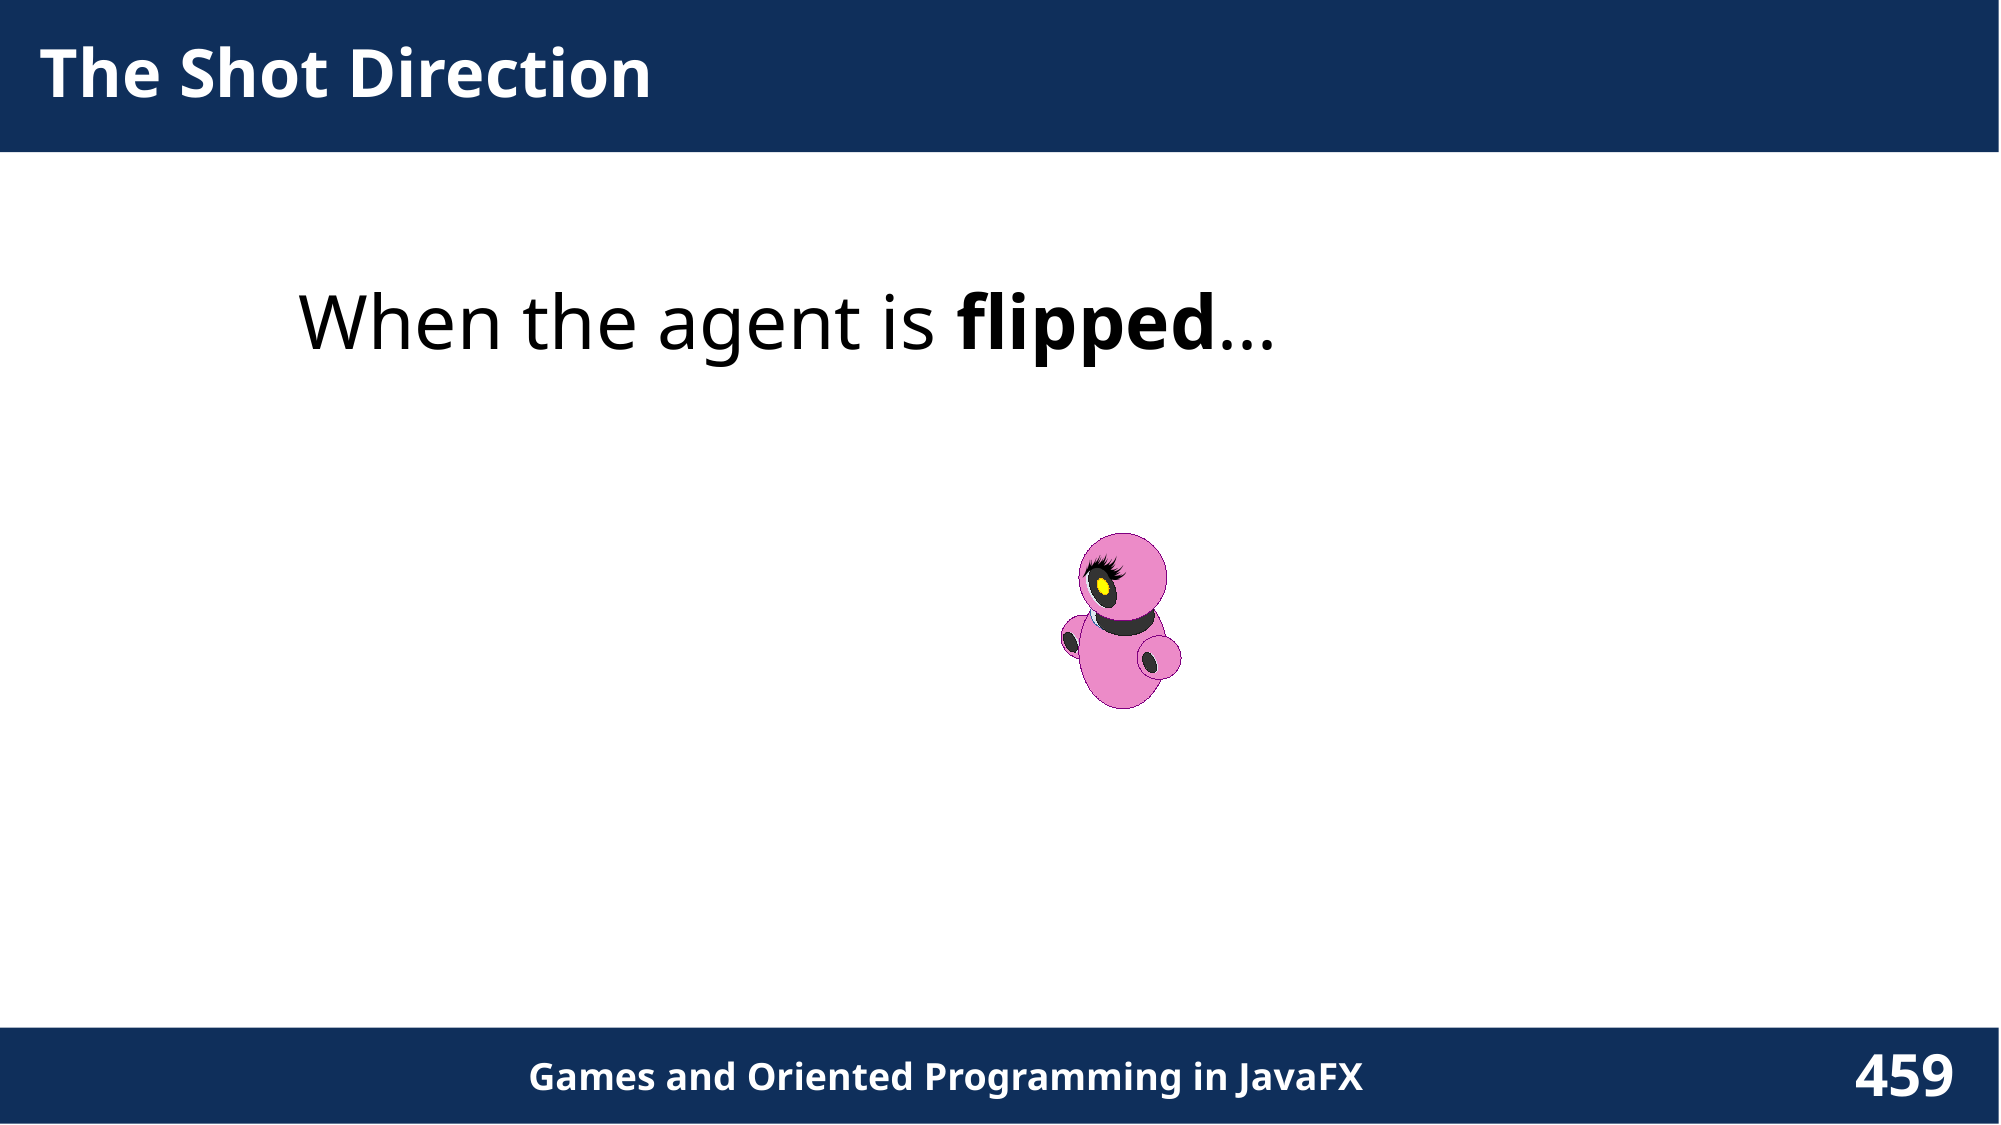

The Shot Direction
When the agent is flipped...